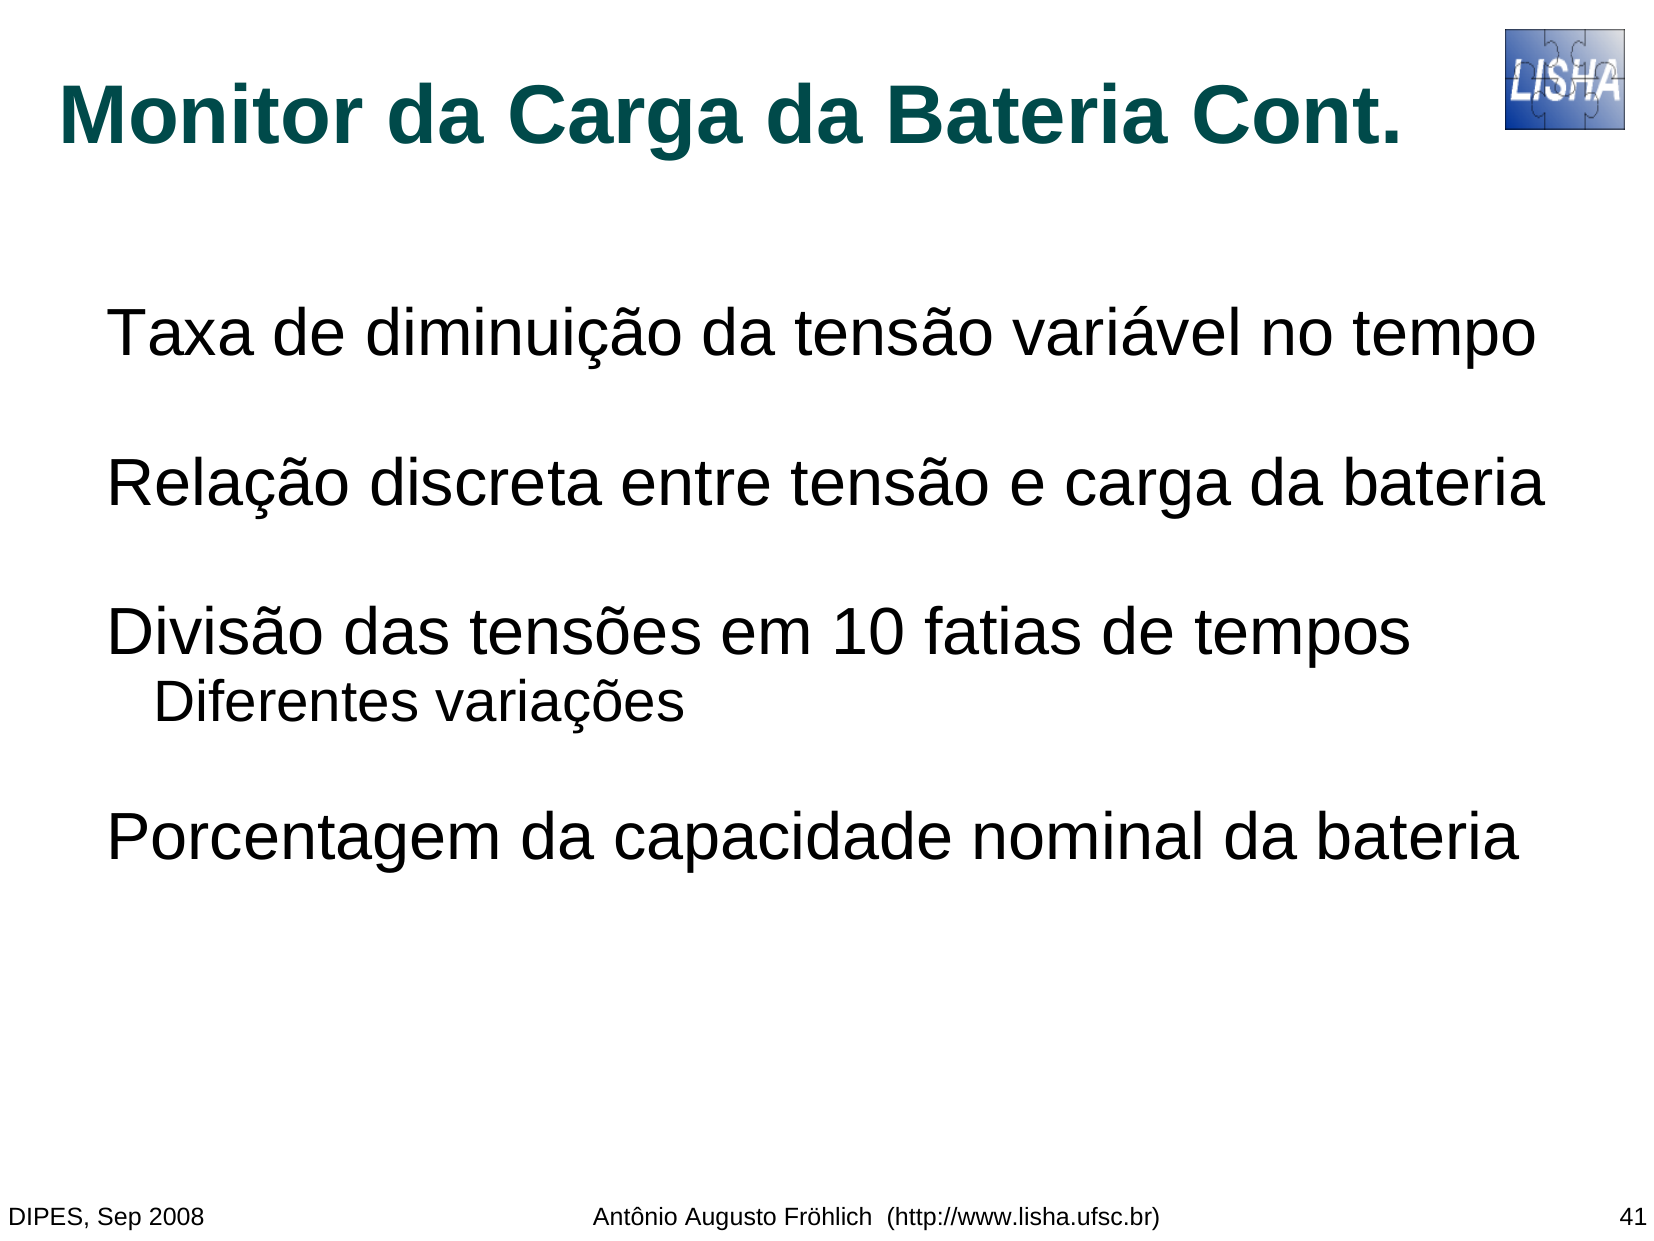

# Monitor da Carga da Bateria Cont.
Taxa de diminuição da tensão variável no tempo
Relação discreta entre tensão e carga da bateria
Divisão das tensões em 10 fatias de tempos
Diferentes variações
Porcentagem da capacidade nominal da bateria